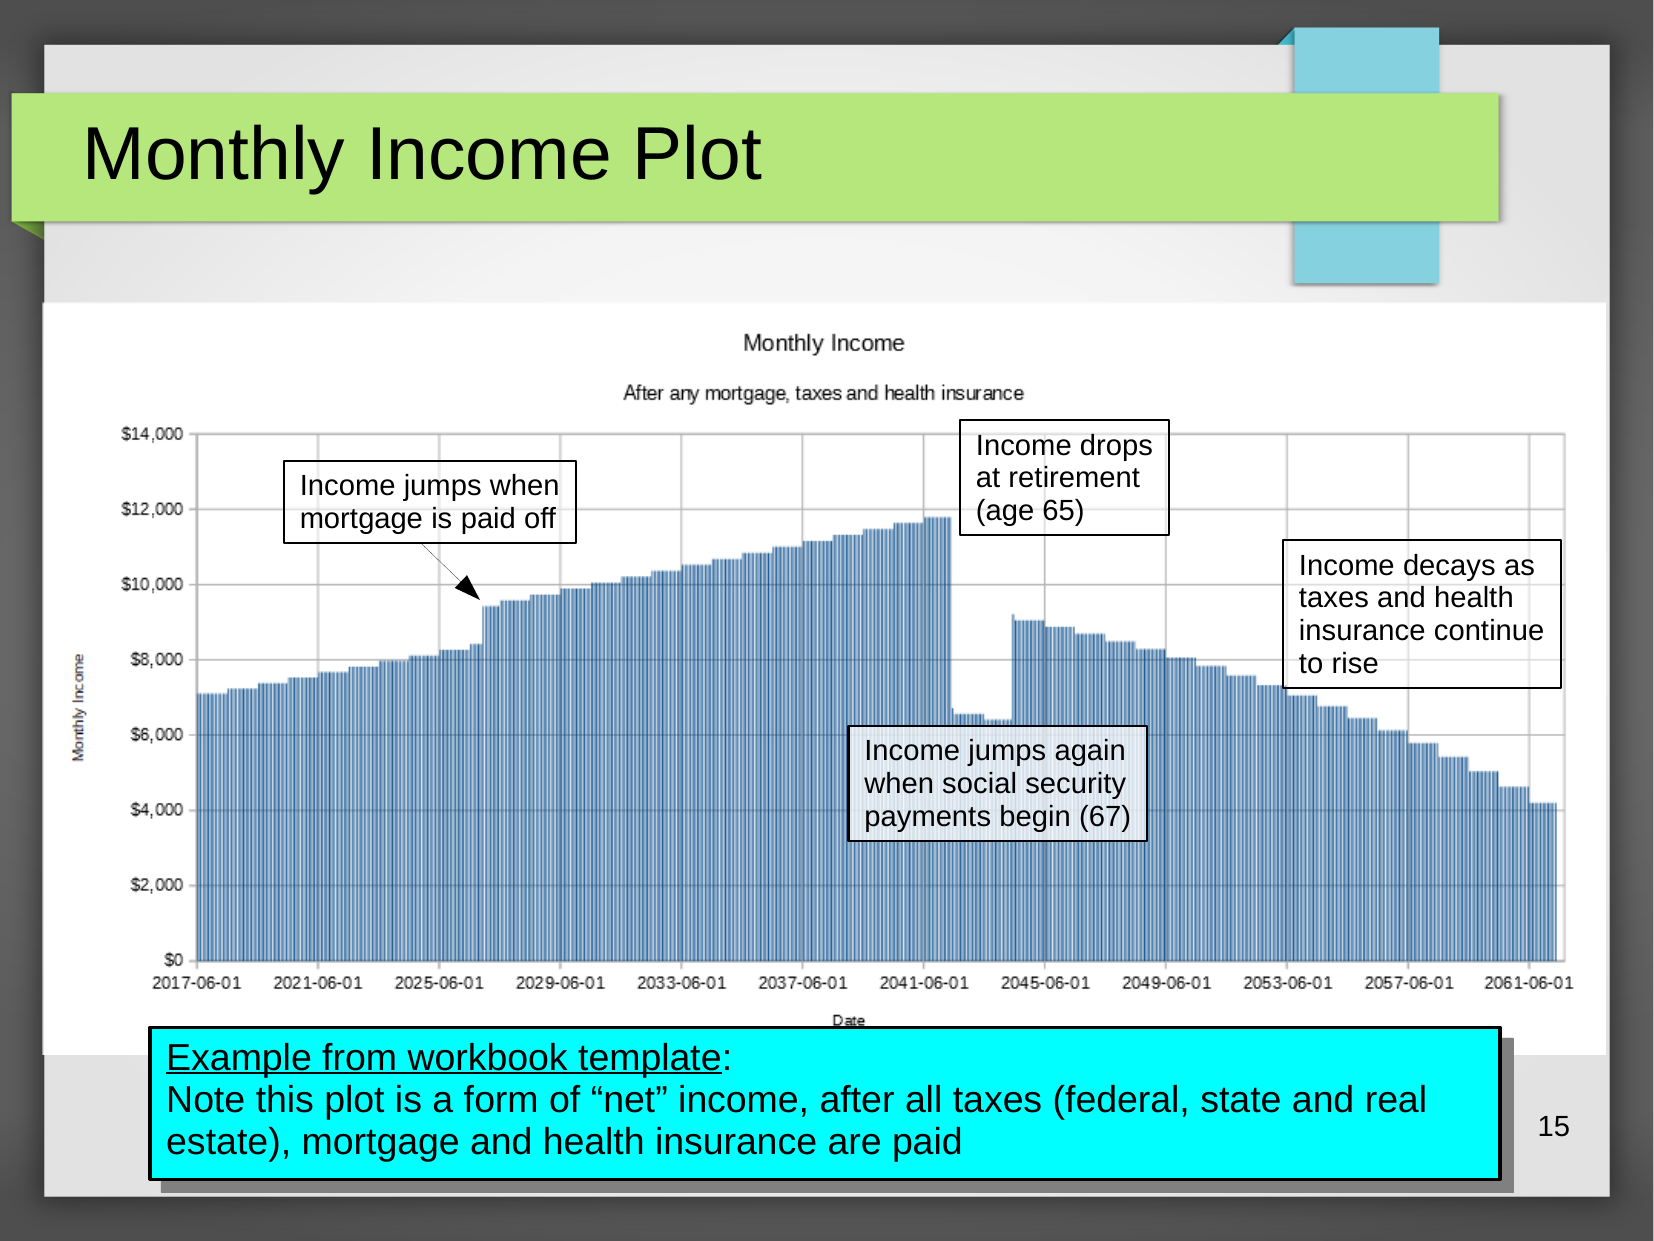

# Monthly Income Plot
Income drops
at retirement
(age 65)
Income jumps when
mortgage is paid off
Income decays as
taxes and health
insurance continue
to rise
Income jumps again
when social security
payments begin (67)
Example from workbook template:
Note this plot is a form of “net” income, after all taxes (federal, state and real estate), mortgage and health insurance are paid
15